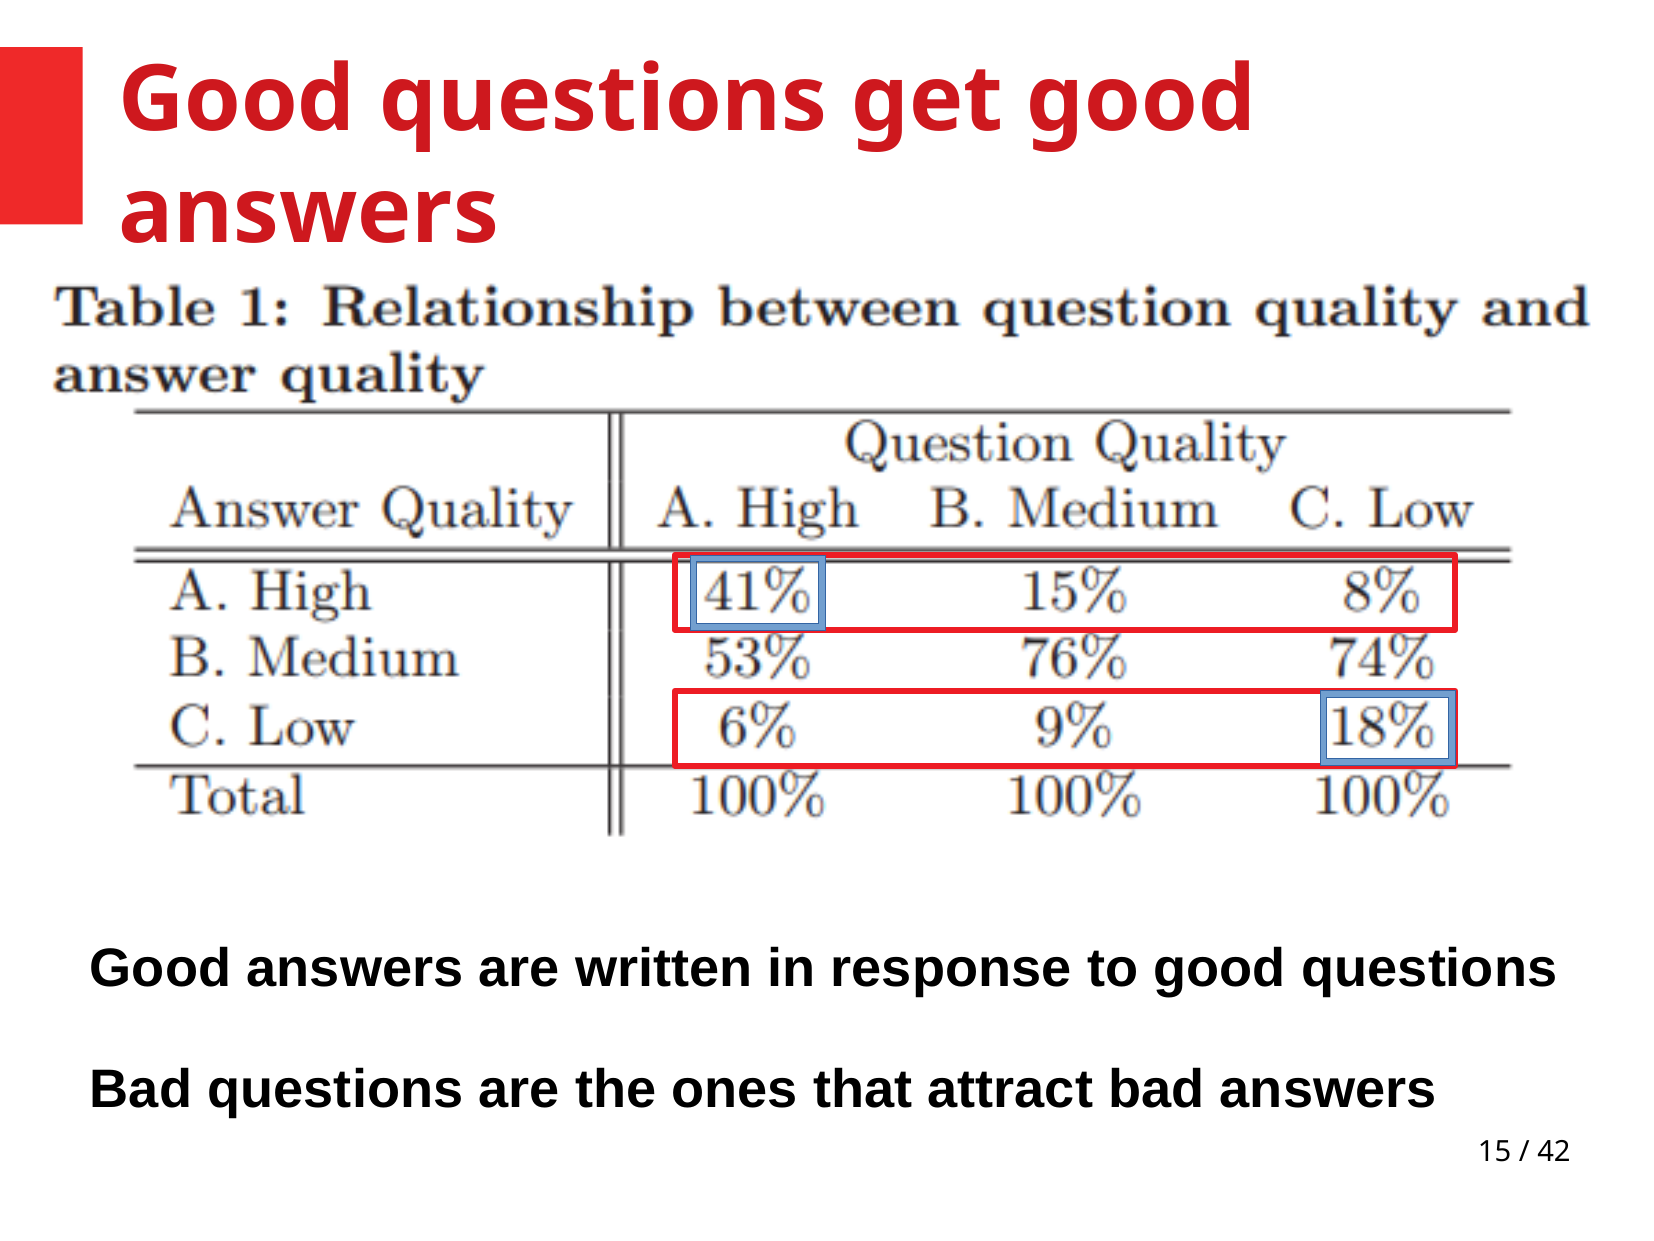

# Good questions get good answers
Good answers are written in response to good questions
Bad questions are the ones that attract bad answers
15